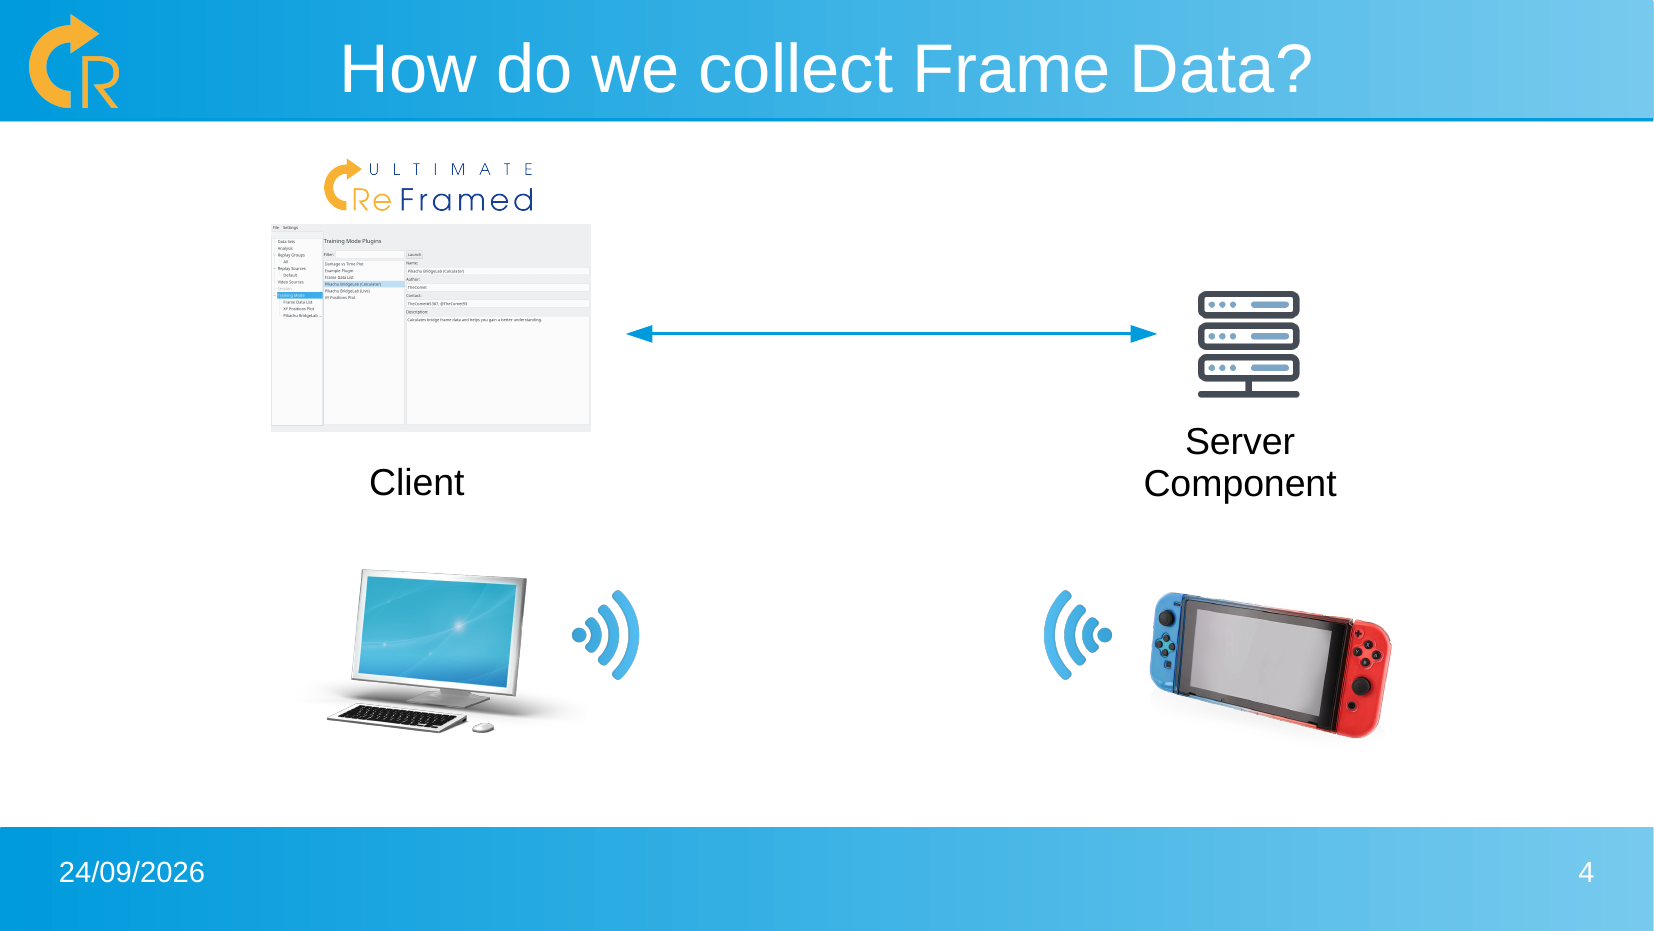

# How do we collect Frame Data?
Server Component
Client
4